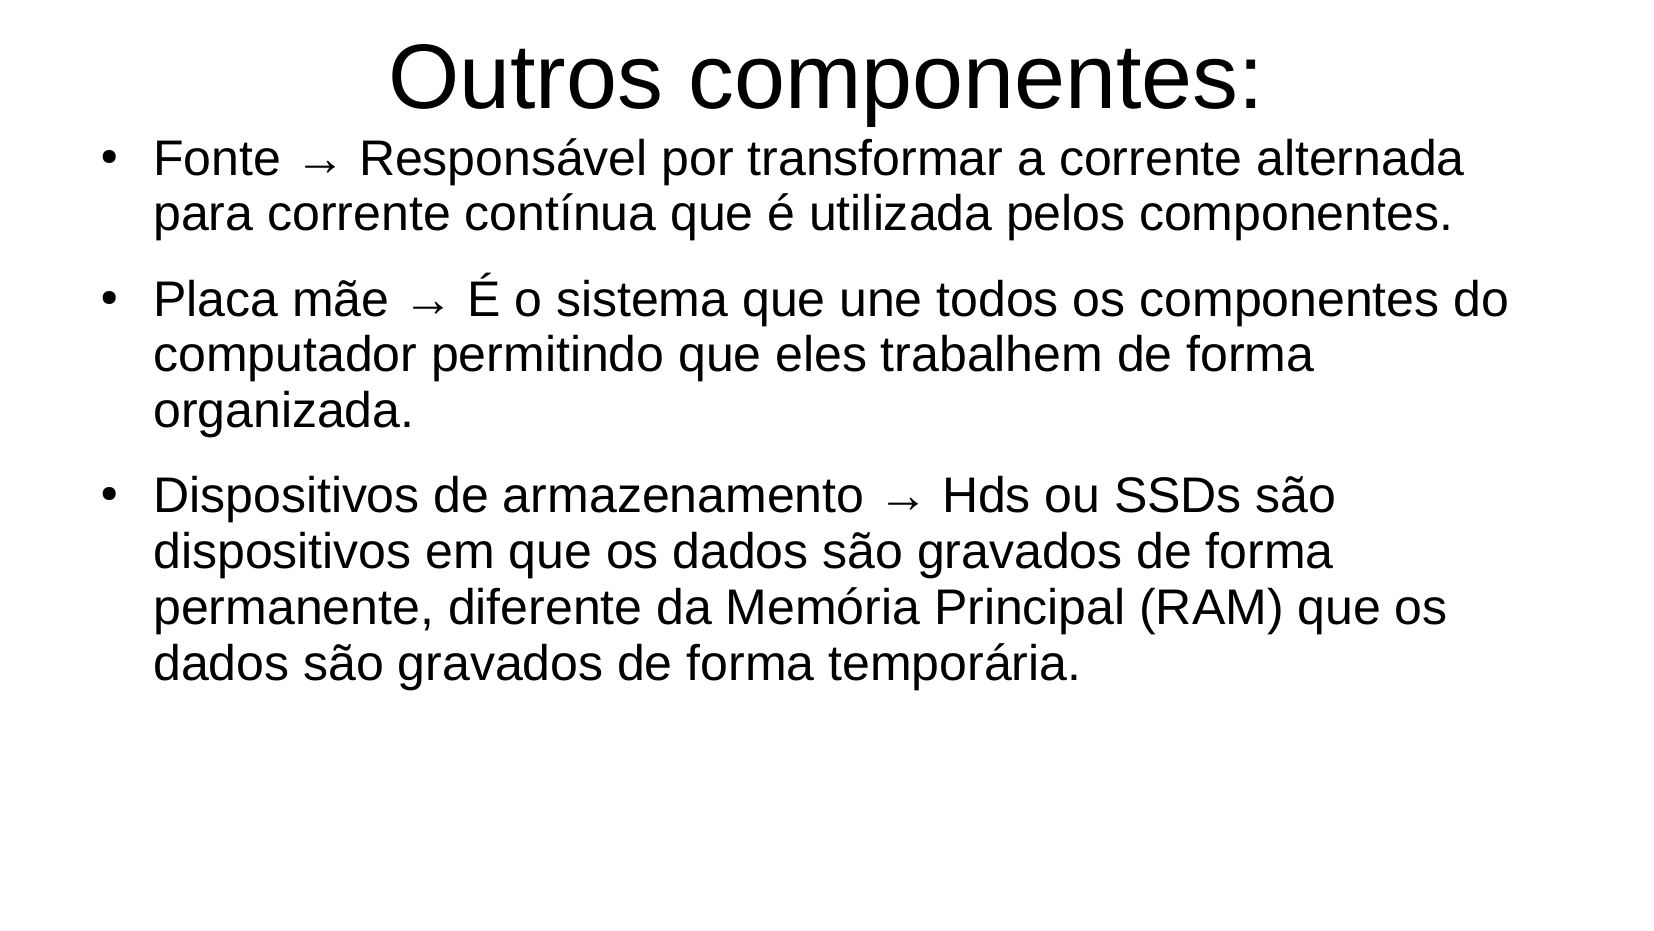

# Outros componentes:
Fonte → Responsável por transformar a corrente alternada para corrente contínua que é utilizada pelos componentes.
Placa mãe → É o sistema que une todos os componentes do computador permitindo que eles trabalhem de forma organizada.
Dispositivos de armazenamento → Hds ou SSDs são dispositivos em que os dados são gravados de forma permanente, diferente da Memória Principal (RAM) que os dados são gravados de forma temporária.